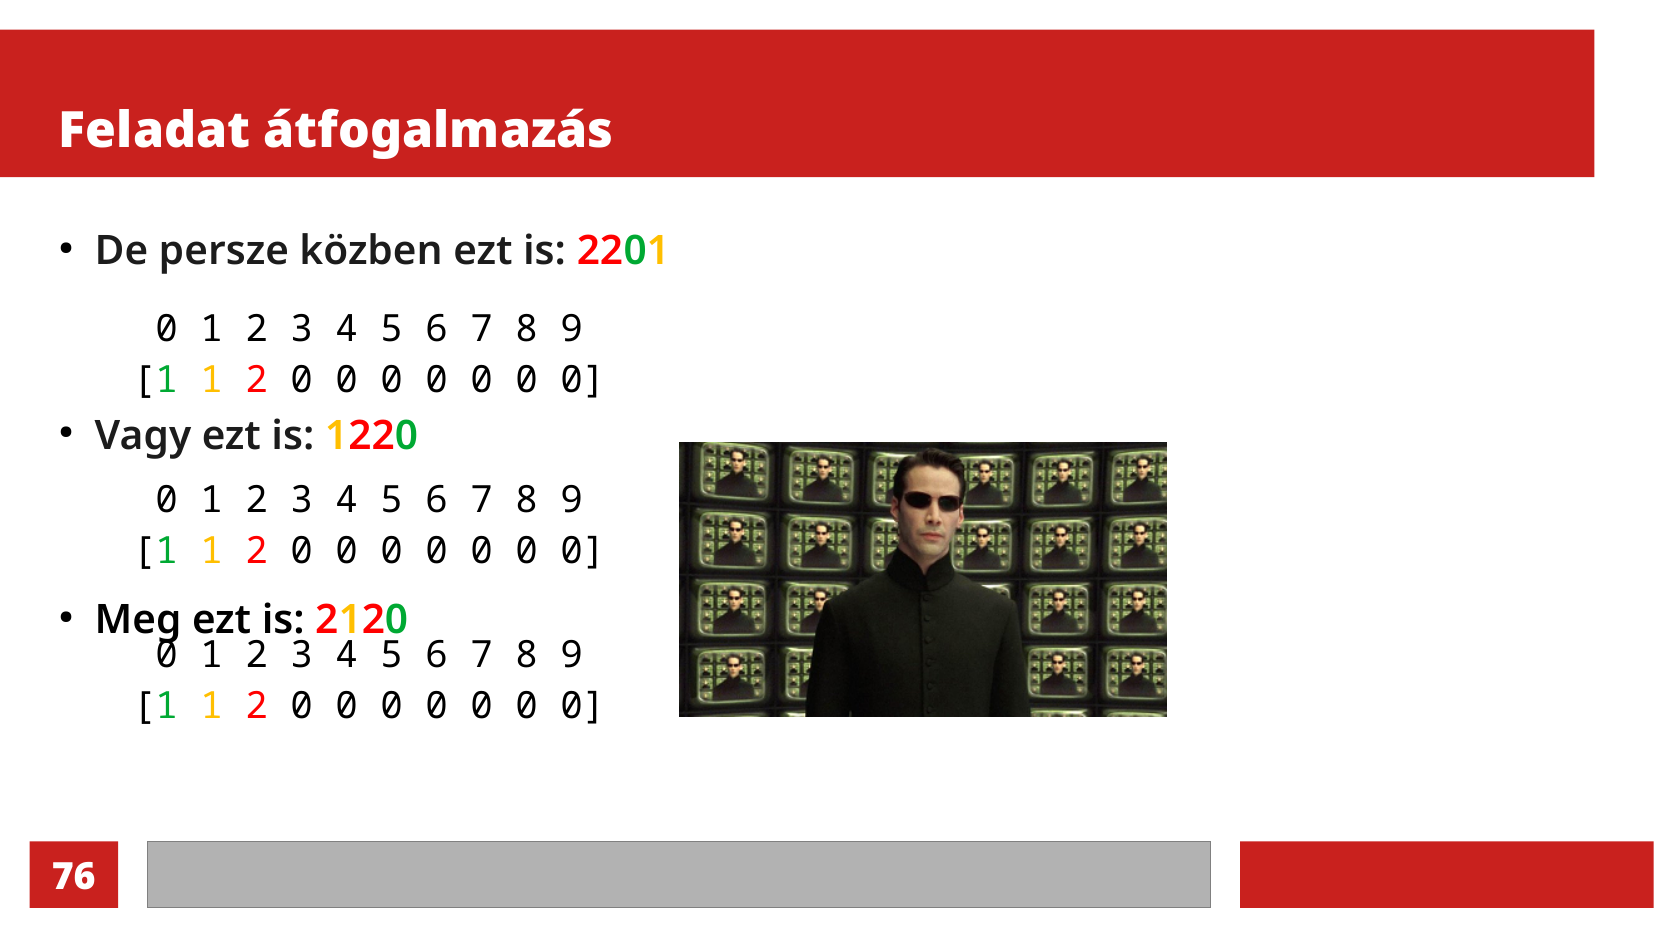

# Feladat átfogalmazás
De persze közben ezt is: 2201
Vagy ezt is: 1220
Meg ezt is: 2120
 0 1 2 3 4 5 6 7 8 9
[1 1 2 0 0 0 0 0 0 0]
 0 1 2 3 4 5 6 7 8 9
[1 1 2 0 0 0 0 0 0 0]
 0 1 2 3 4 5 6 7 8 9
[1 1 2 0 0 0 0 0 0 0]
76